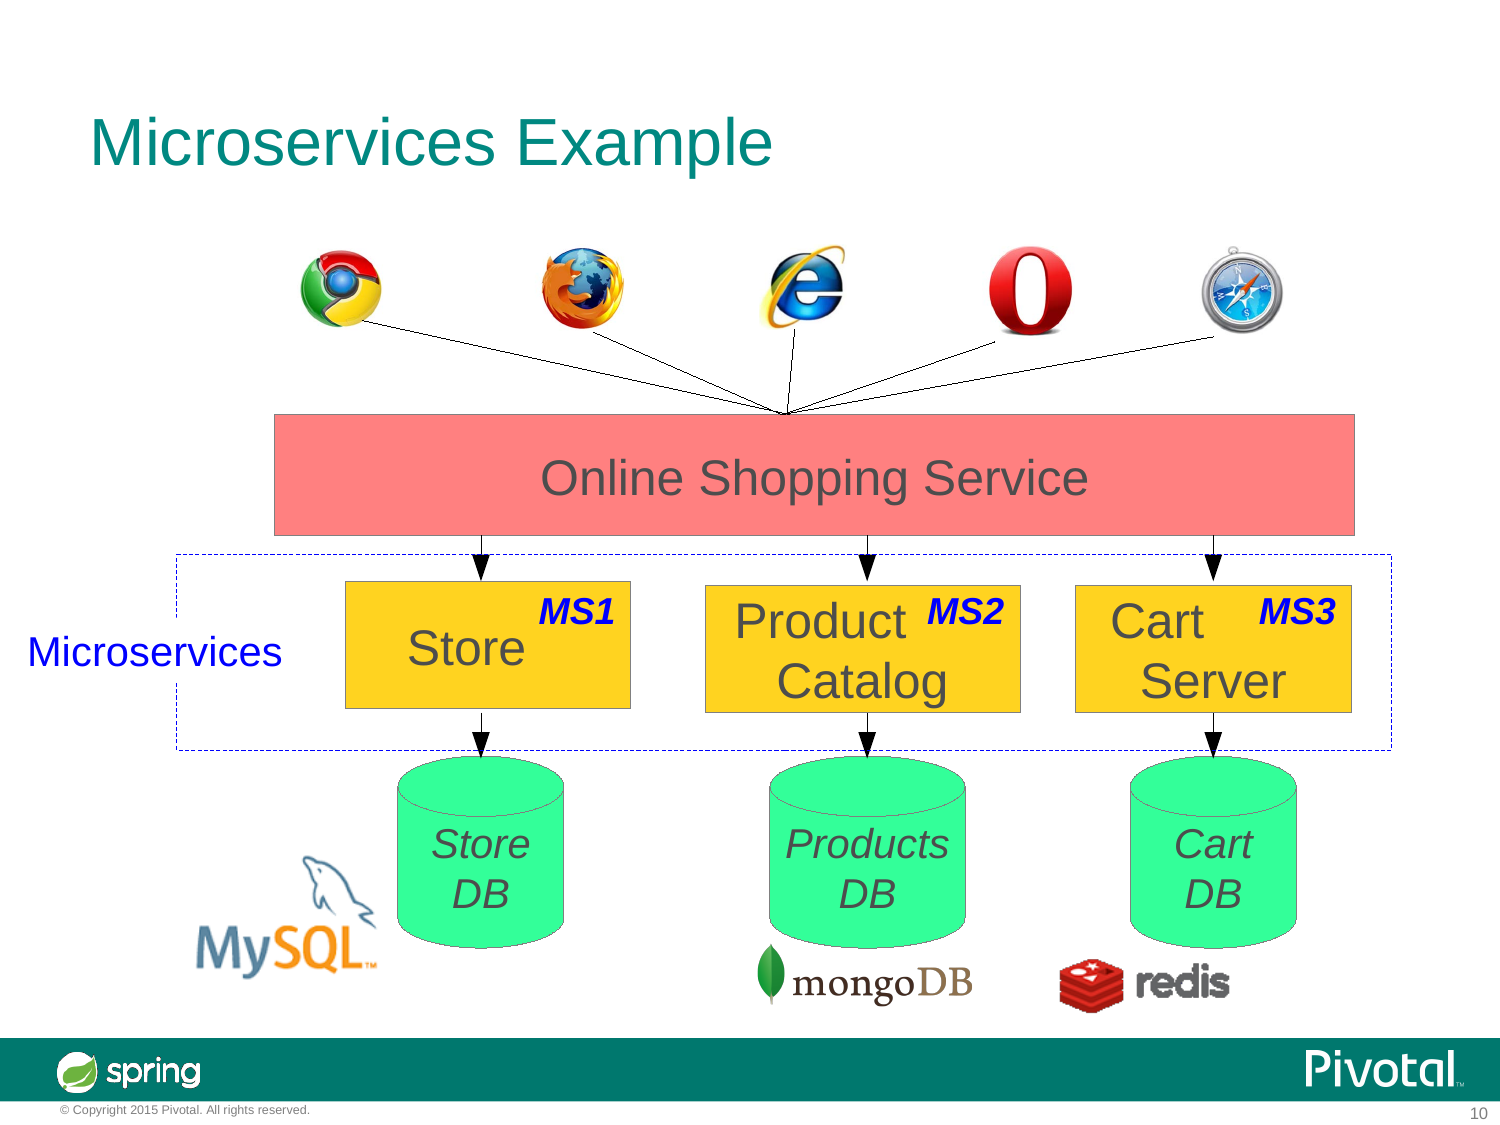

# Microservices Example
Online Shopping Service
MS1
MS2
MS3
Store
Product
Catalog
Cart
Server
Microservices
Store
DB
Products
DB
Cart
DB